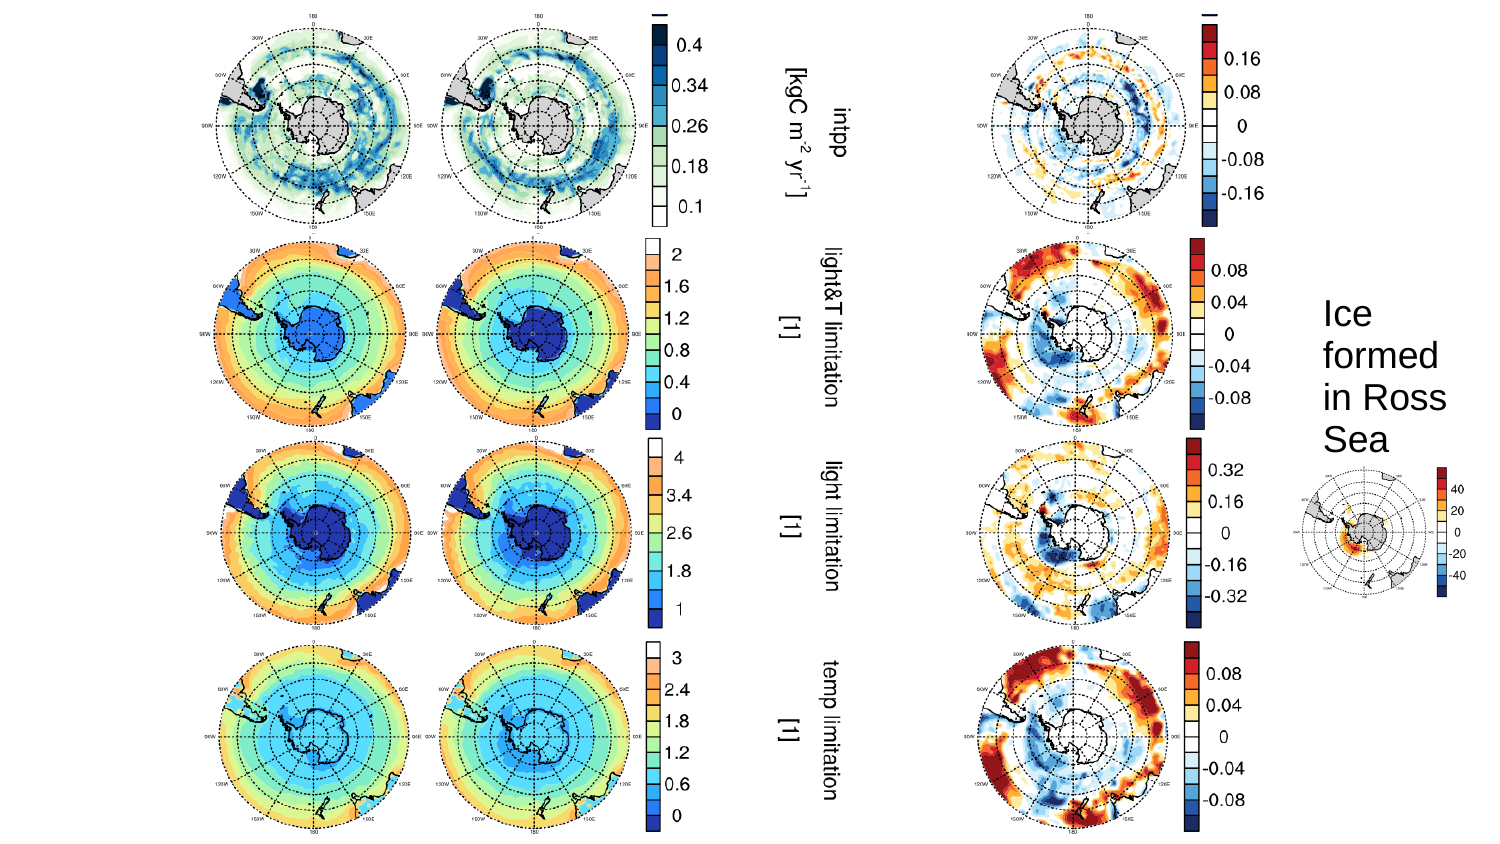

# … but by light and temperature.
Ice formed in Ross Sea